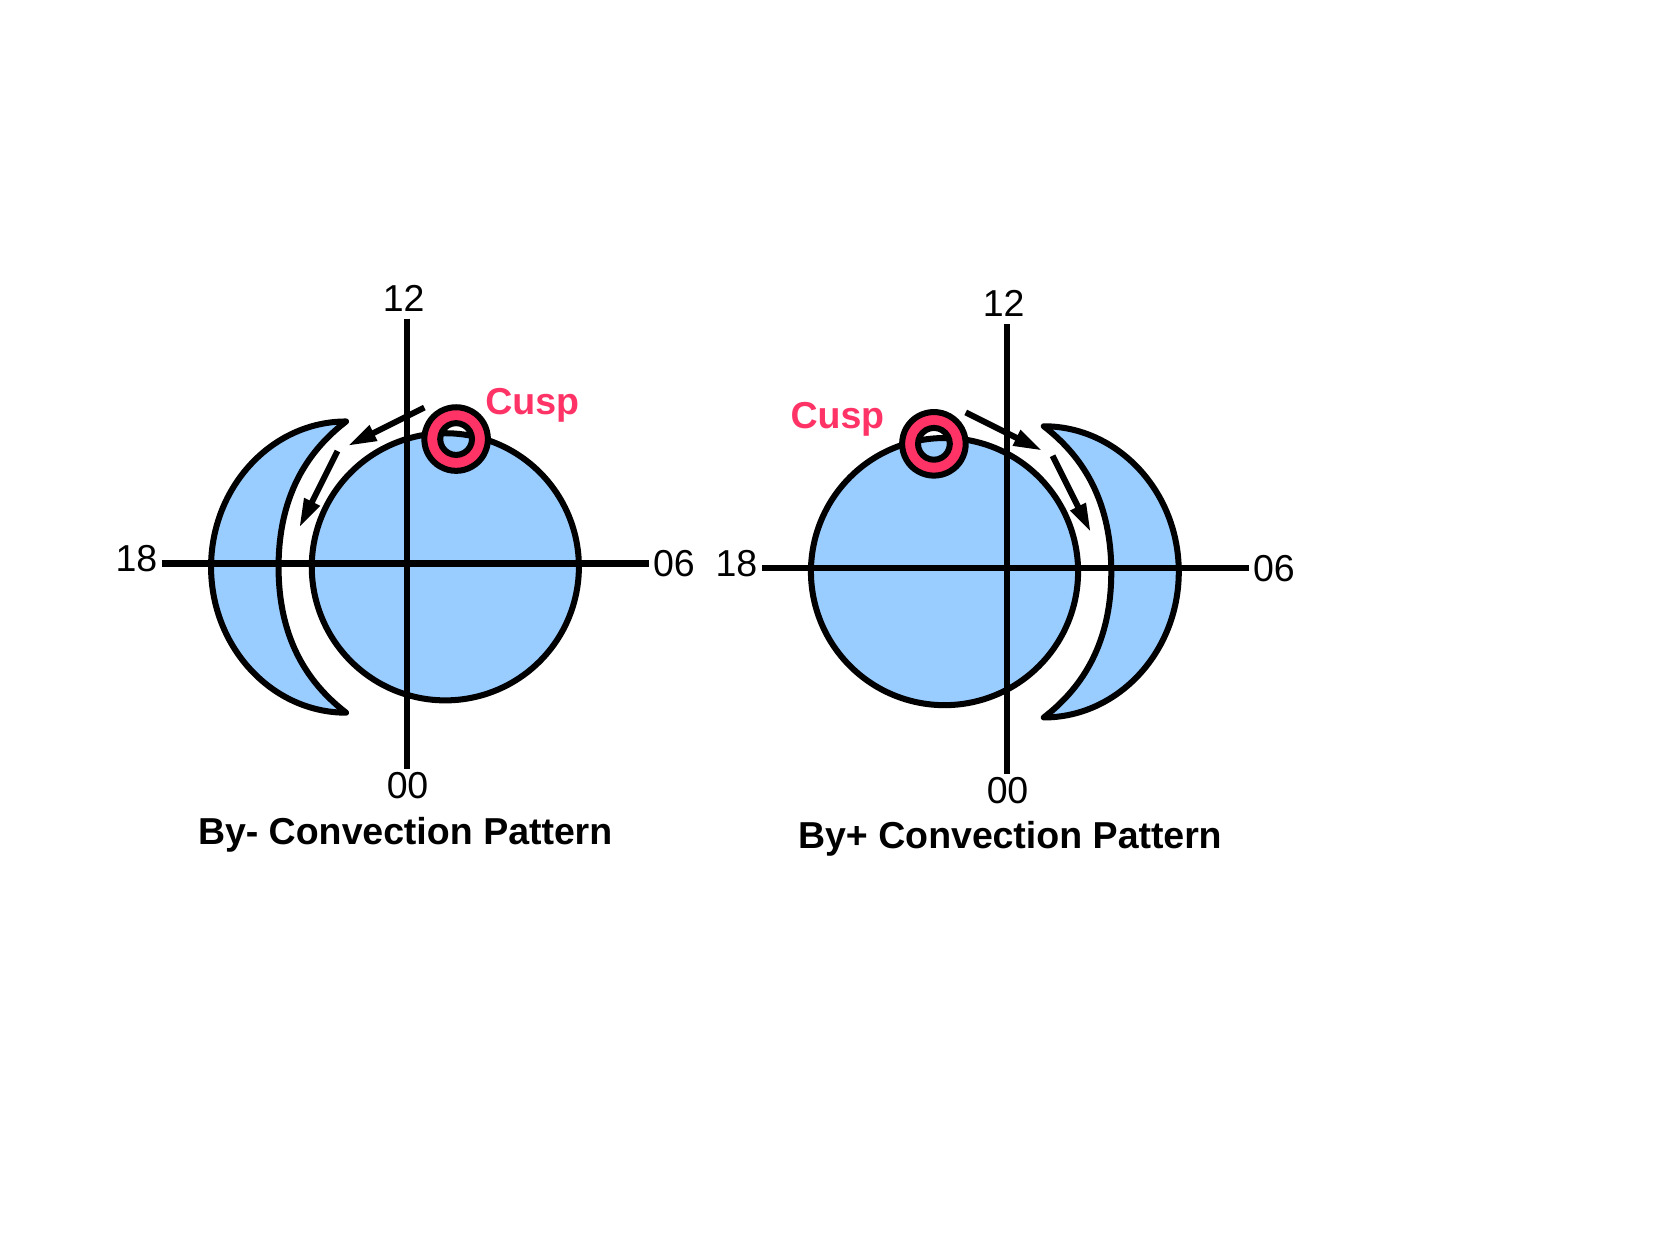

12
Cusp
18
06
00
By- Convection Pattern
12
Cusp
18
06
00
By+ Convection Pattern